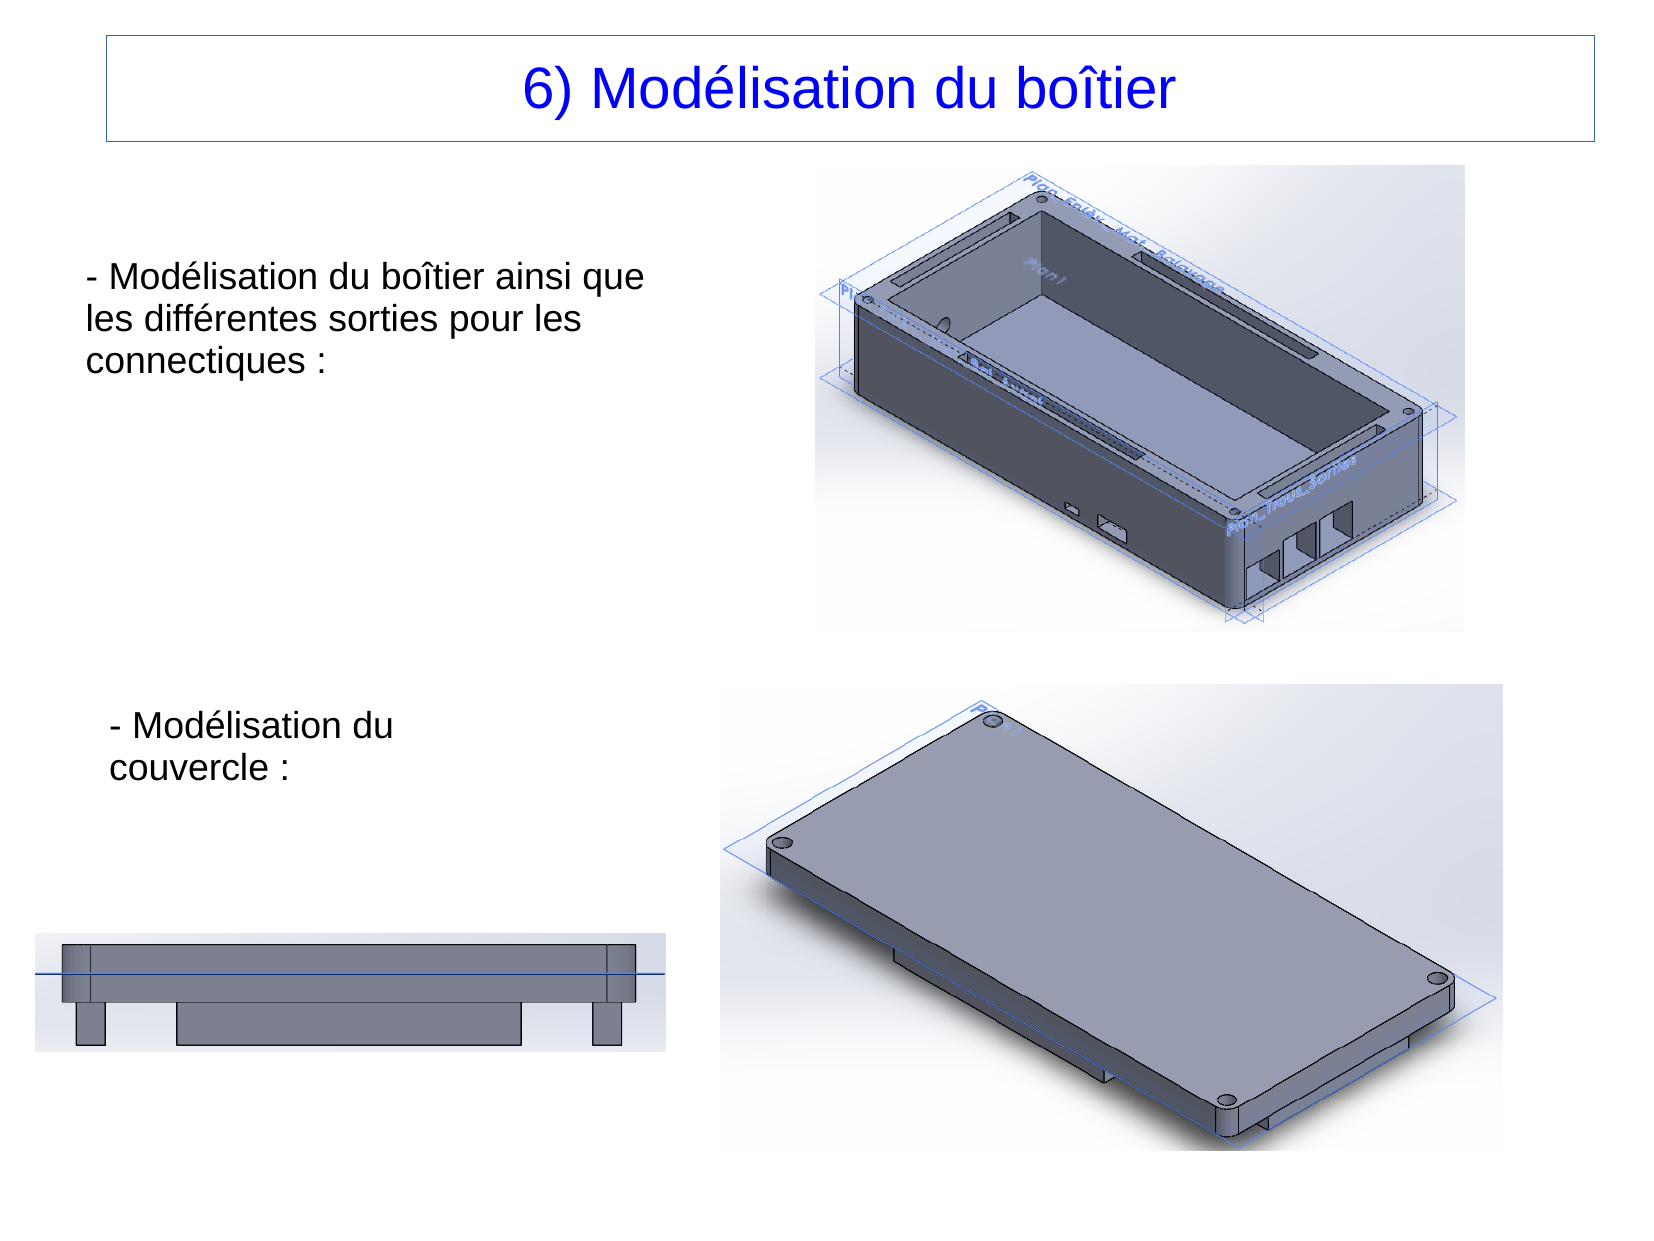

# 6) Modélisation du boîtier
- Modélisation du boîtier ainsi que les différentes sorties pour les connectiques :
- Modélisation du couvercle :